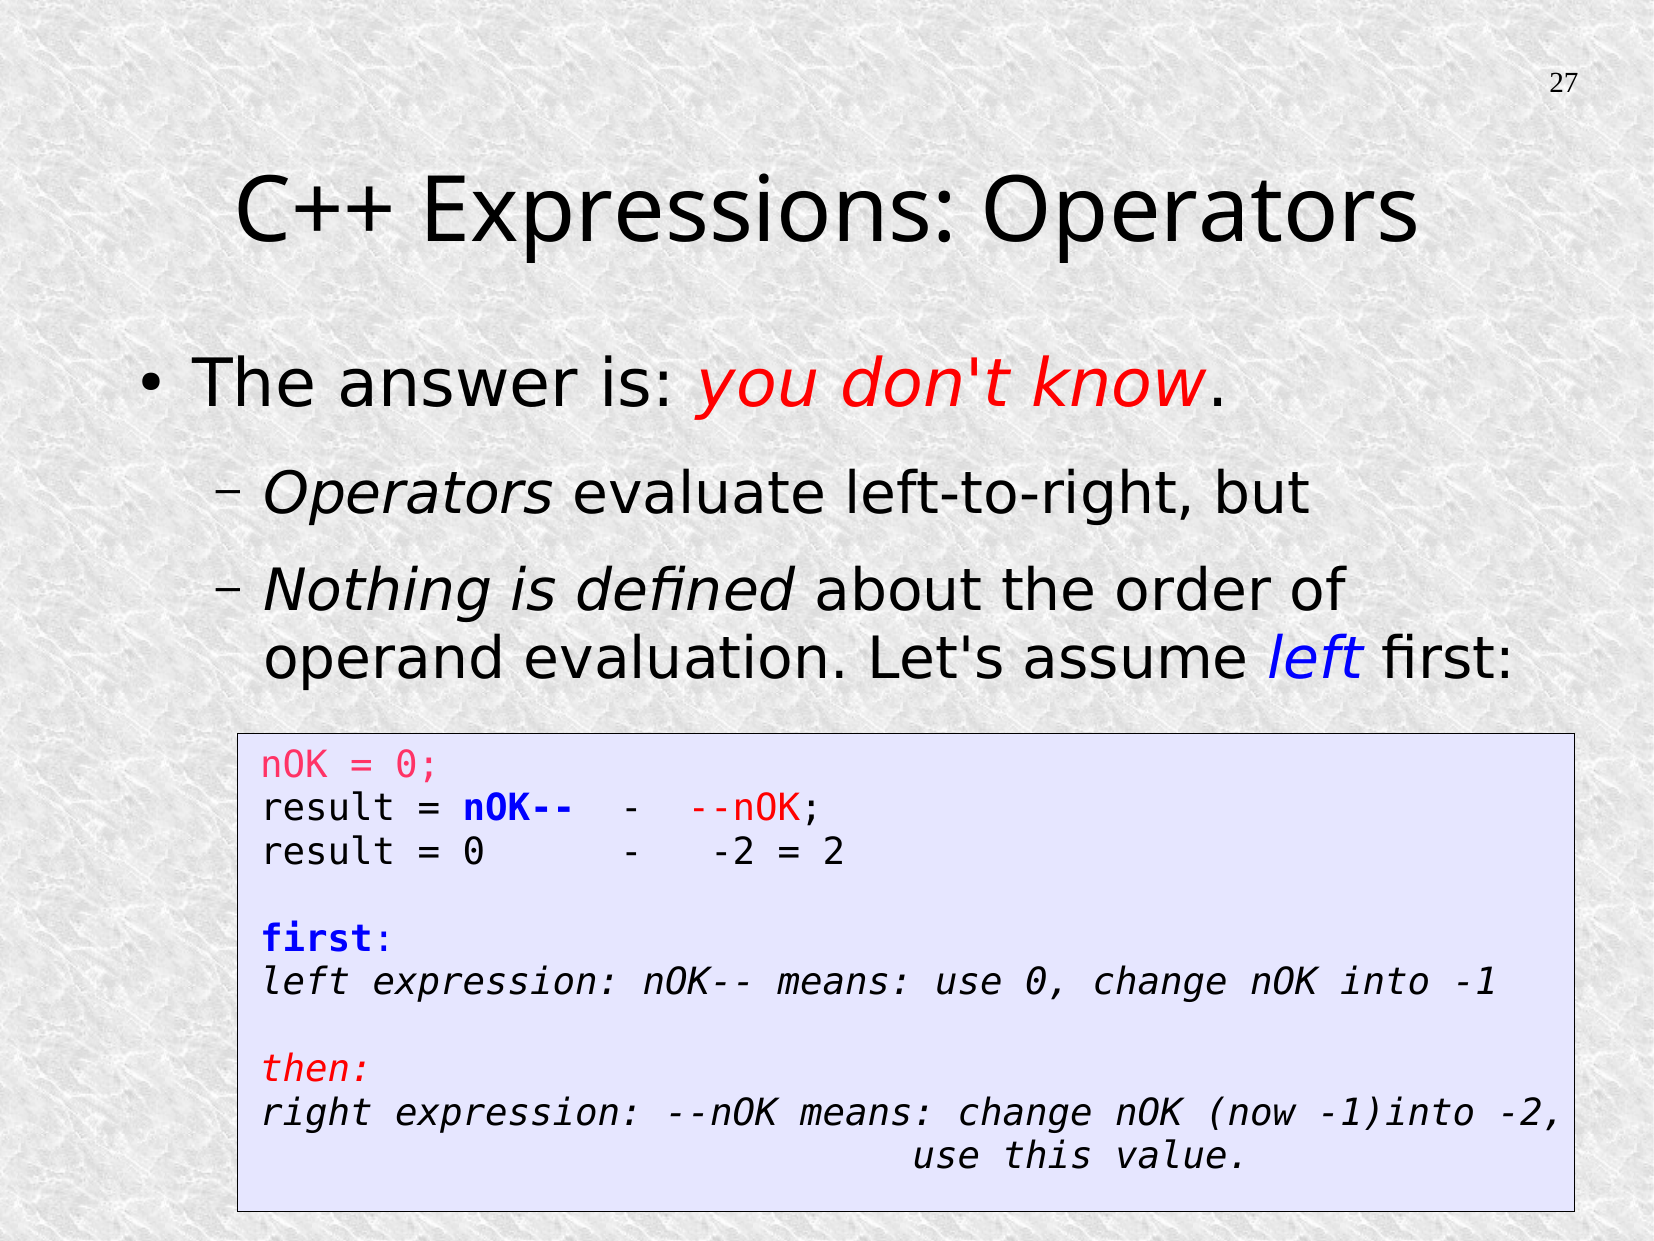

# C++ Expressions: Operators
27
The answer is: you don't know.
Operators evaluate left-to-right, but
Nothing is defined about the order of operand evaluation. Let's assume left first:
nOK = 0;
result = nOK-- - --nOK;
result = 0 - -2 = 2
first:
left expression: nOK-- means: use 0, change nOK into -1
then:
right expression: --nOK means: change nOK (now -1)into -2,
 use this value.